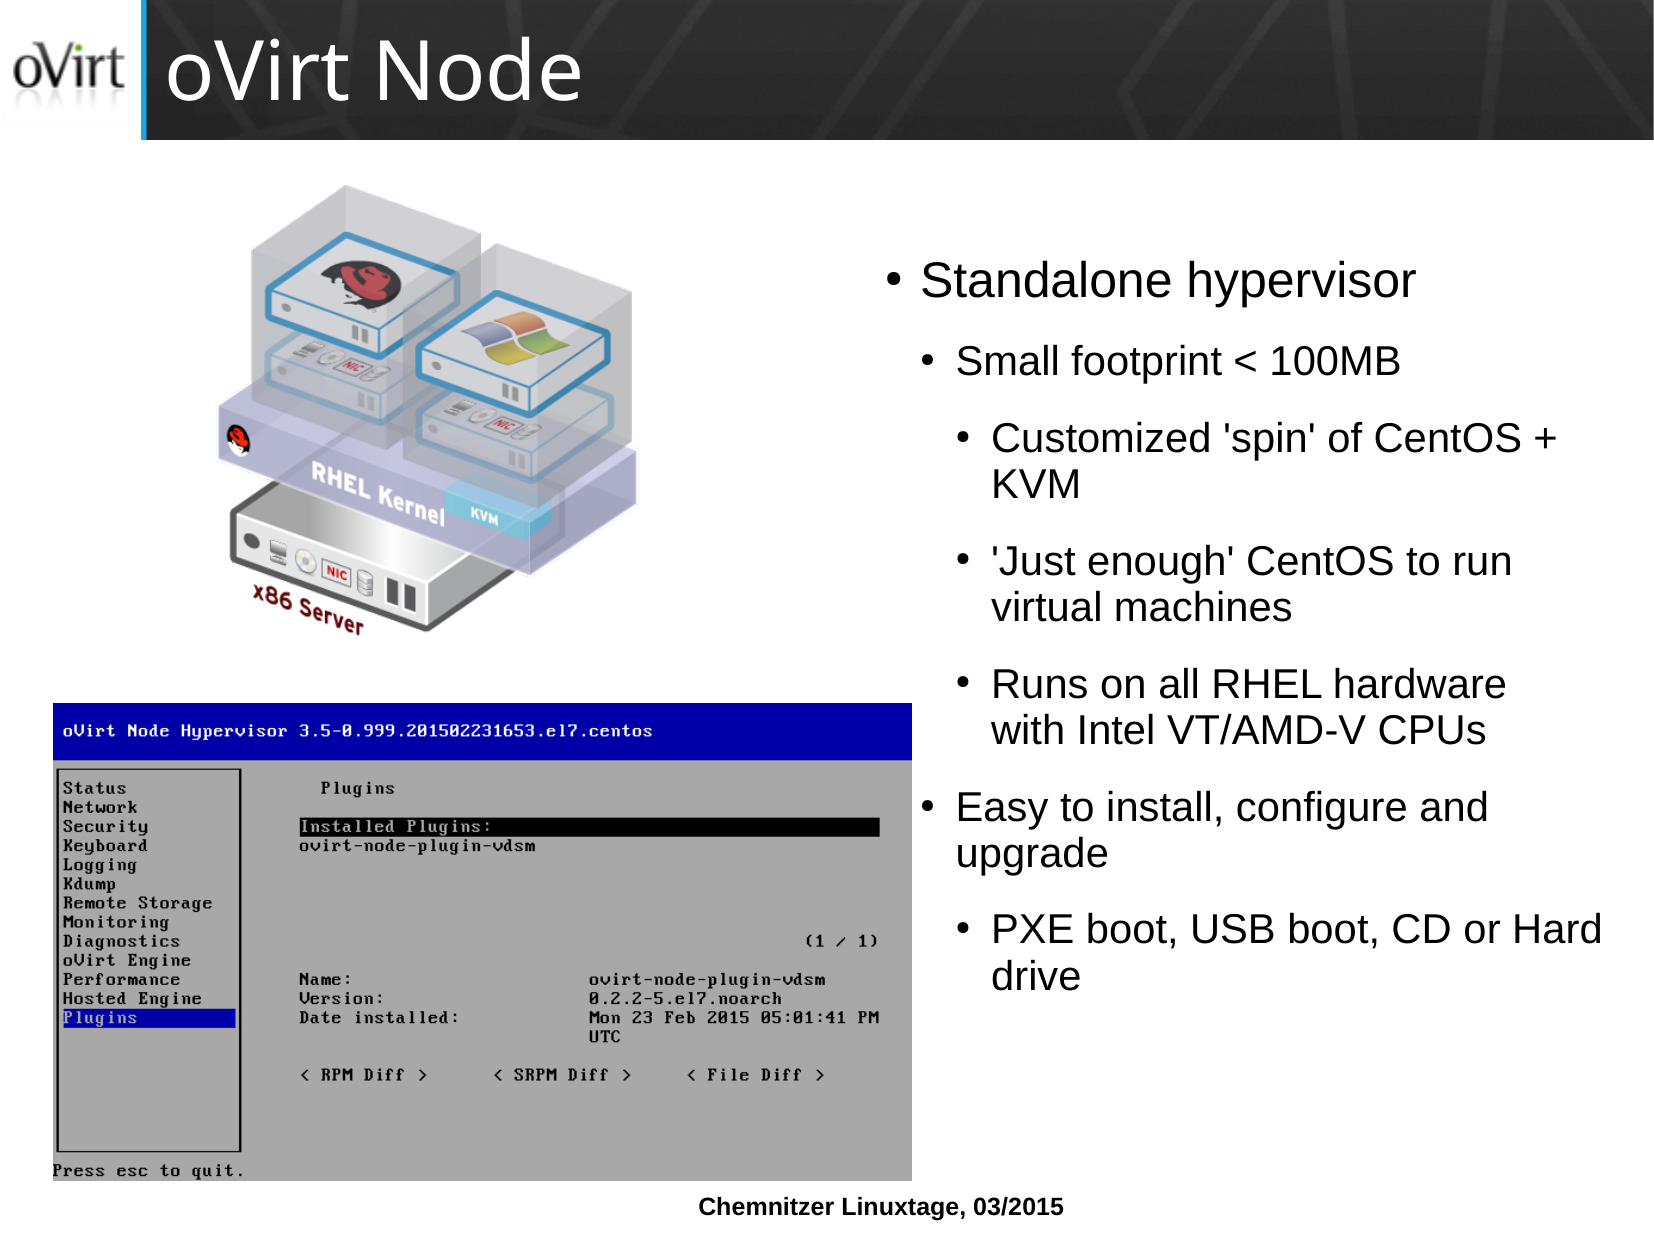

# oVirt Node
Standalone hypervisor
Small footprint < 100MB
Customized 'spin' of CentOS + KVM
'Just enough' CentOS to run virtual machines
Runs on all RHEL hardware
with Intel VT/AMD-V CPUs
Easy to install, configure and upgrade
PXE boot, USB boot, CD or Hard drive